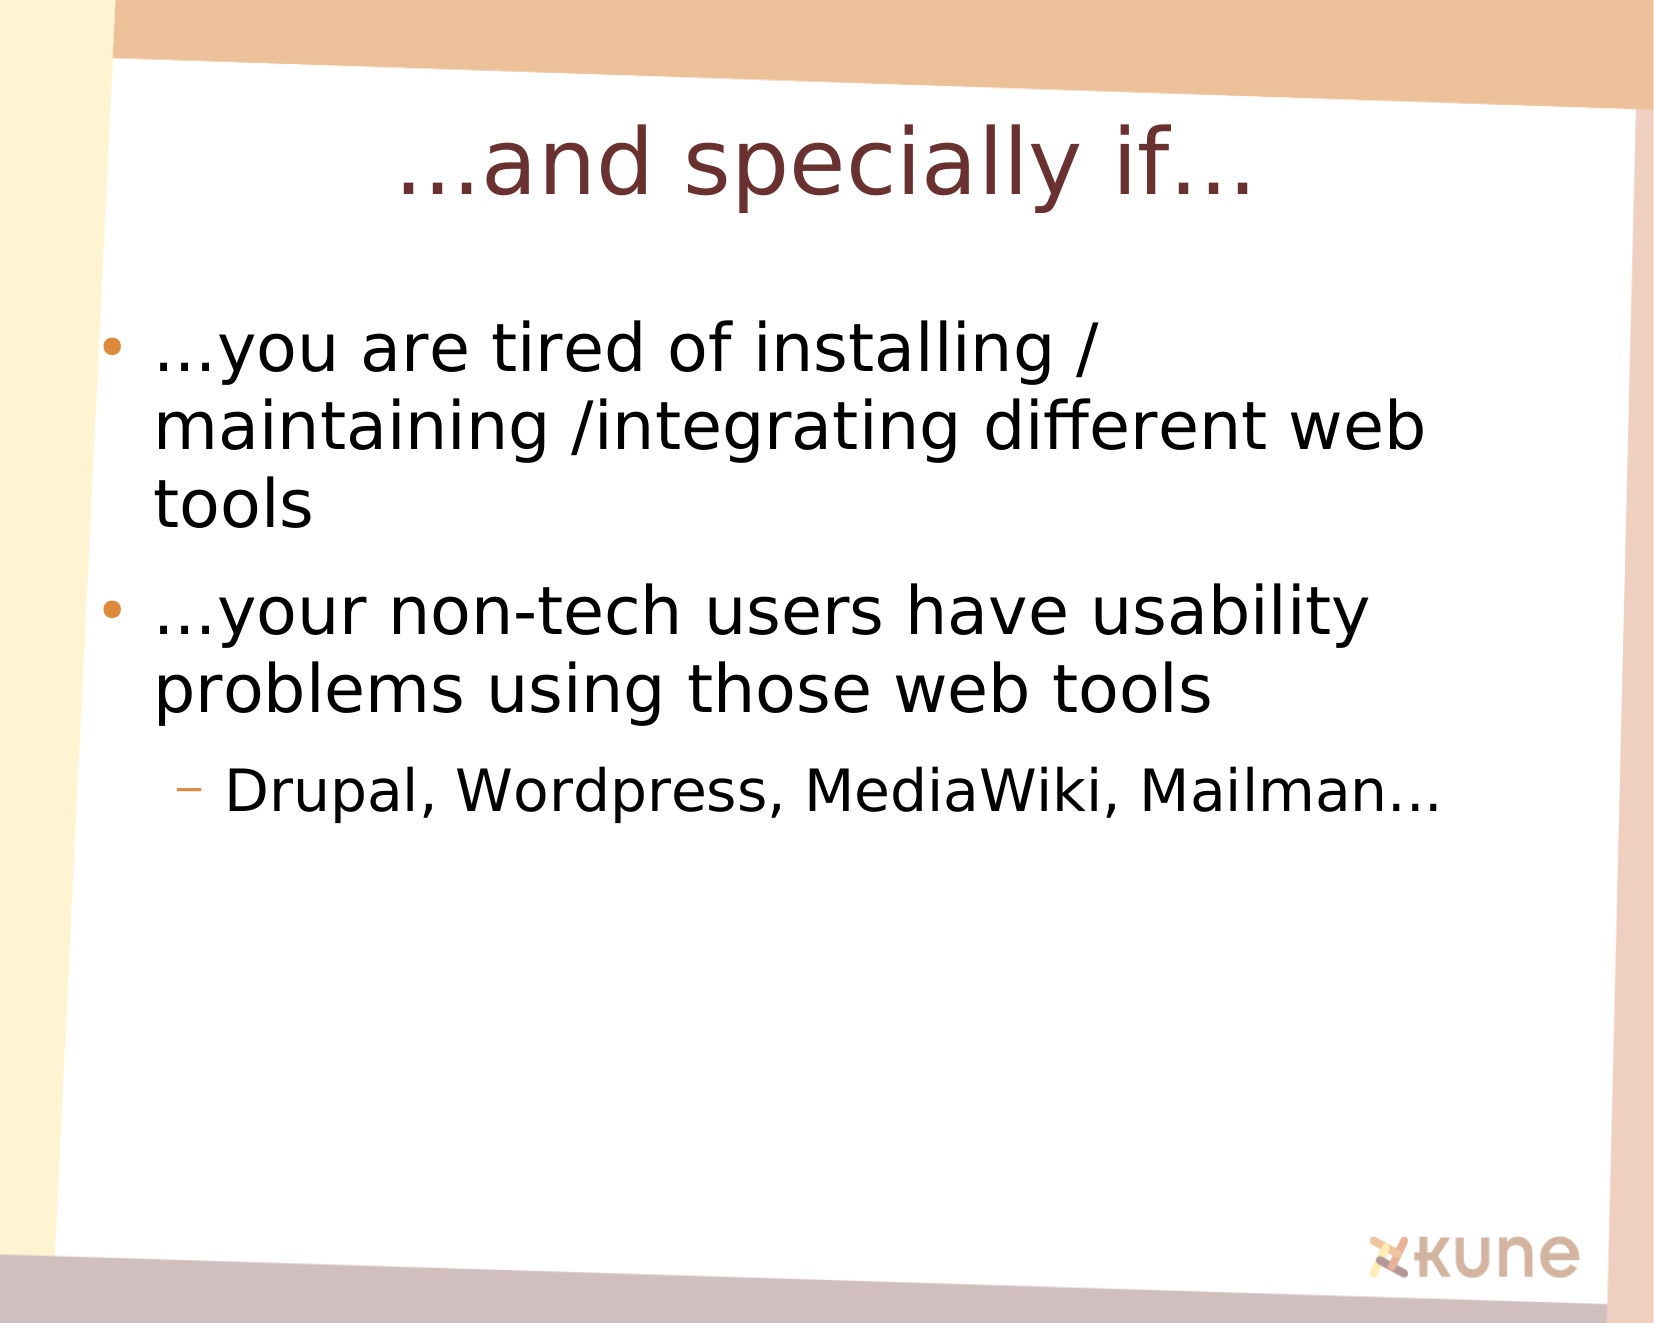

# ...and specially if...
...you are tired of installing / maintaining /integrating different web tools
...your non-tech users have usability problems using those web tools
Drupal, Wordpress, MediaWiki, Mailman...